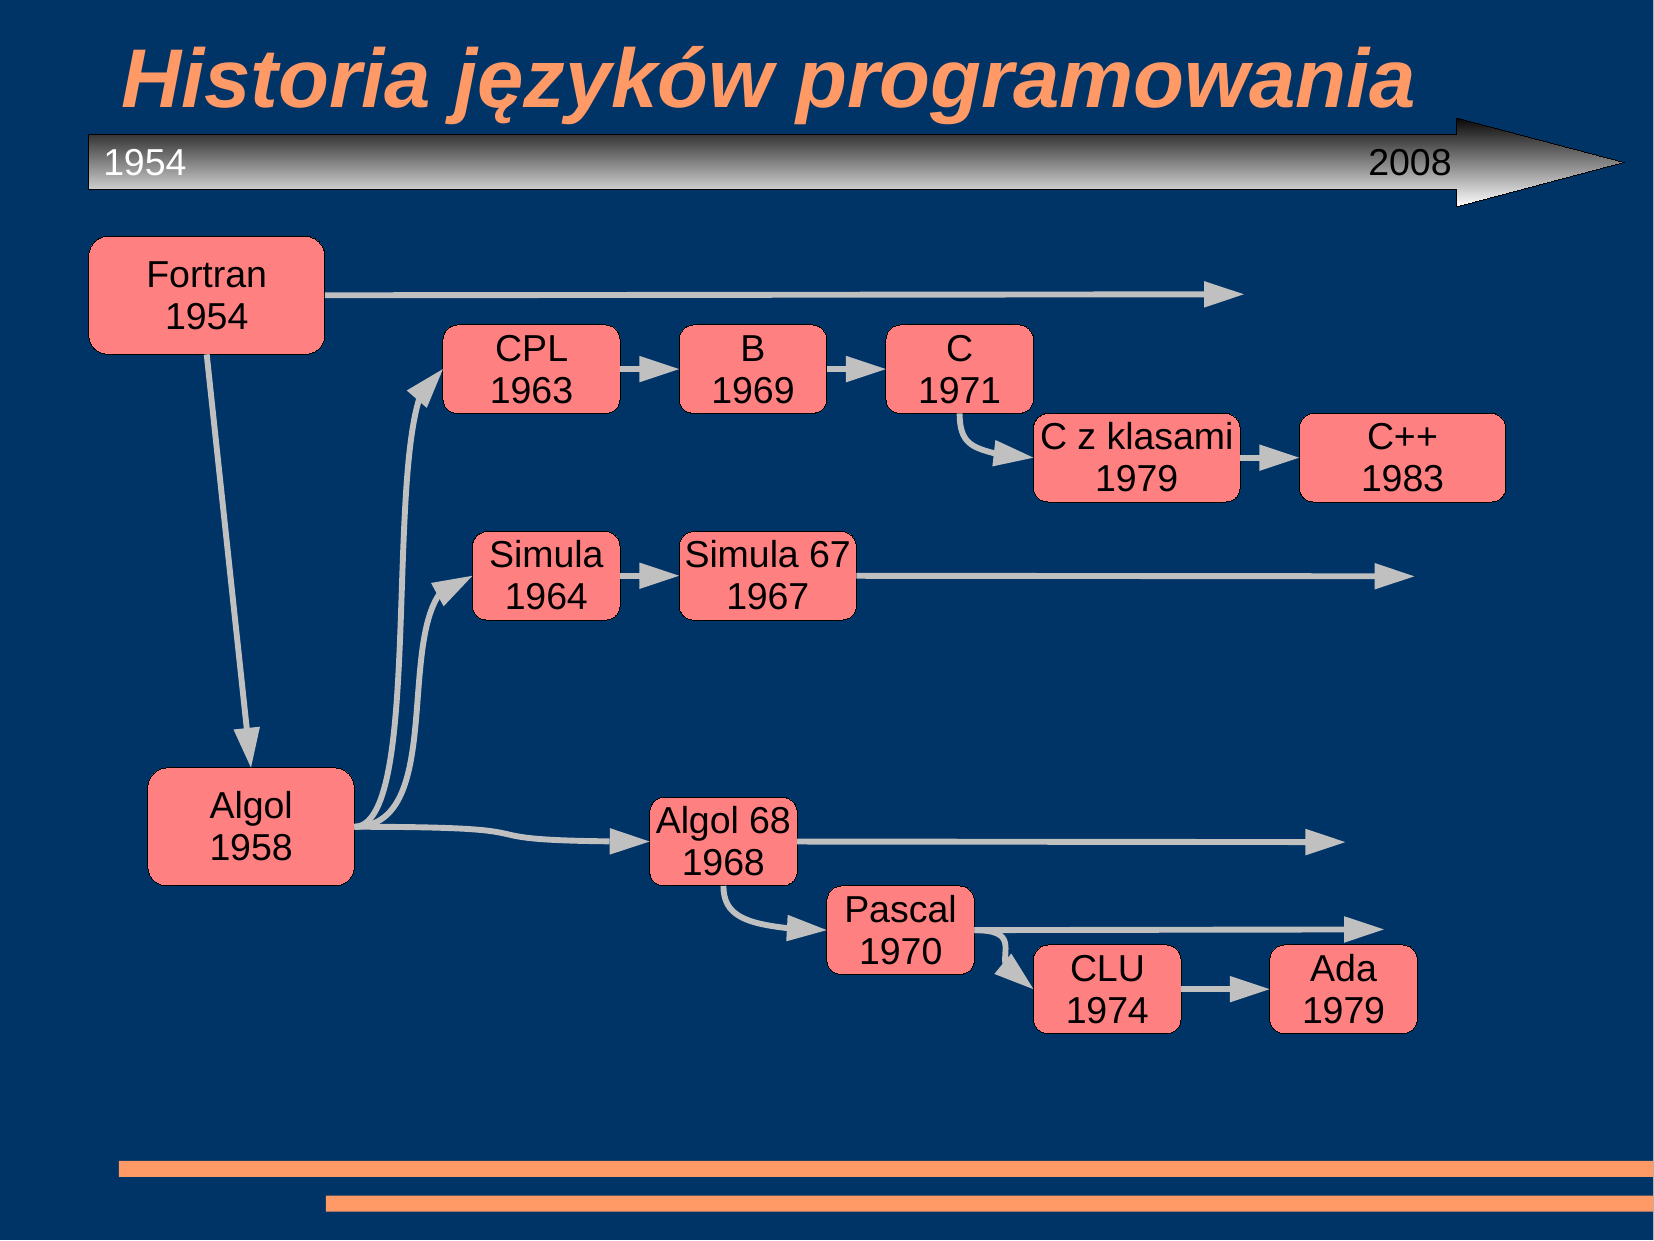

# Historia języków programowania
1954 2008
Fortran
1954
CPL
1963
B
1969
C
1971
C z klasami
1979
C++
1983
Simula
1964
Simula 67
1967
Algol
1958
Algol 68
1968
Pascal
1970
CLU
1974
Ada
1979